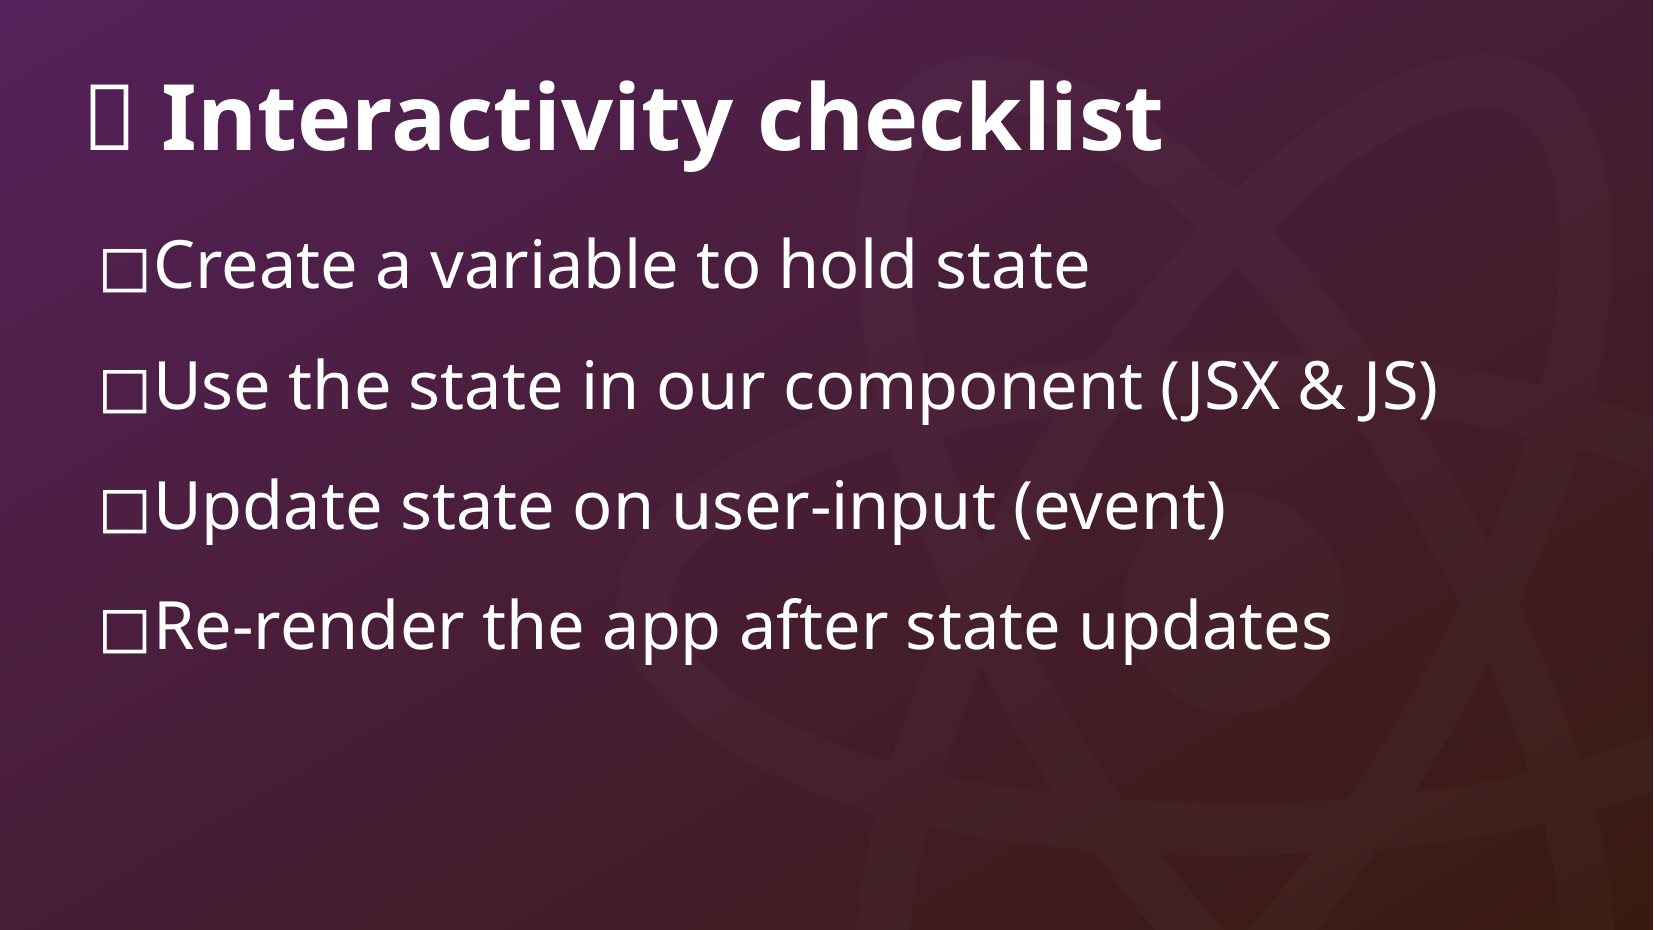

# 📃 Interactivity checklist
◻️Create a variable to hold state
◻️Use the state in our component (JSX & JS)
◻️Update state on user-input (event)
◻️Re-render the app after state updates